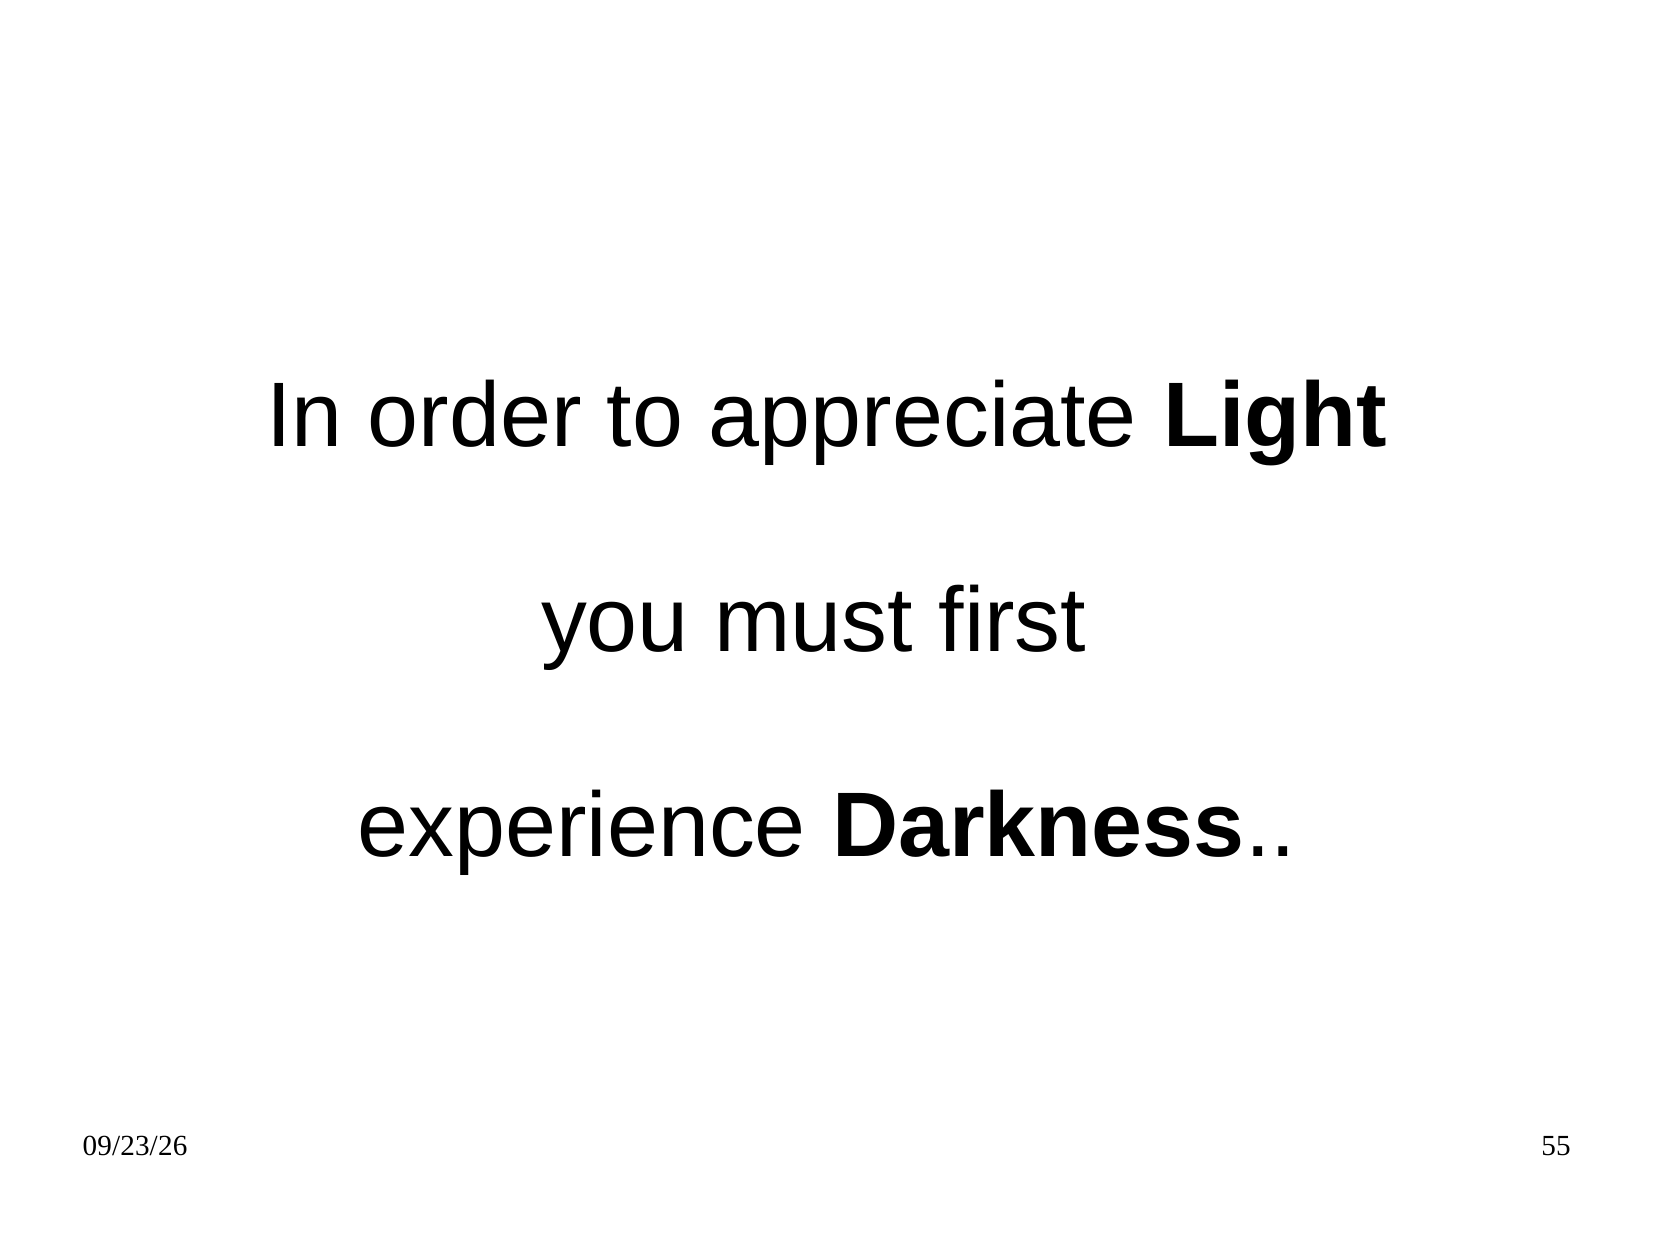

# In order to appreciate Light you must first experience Darkness..
55